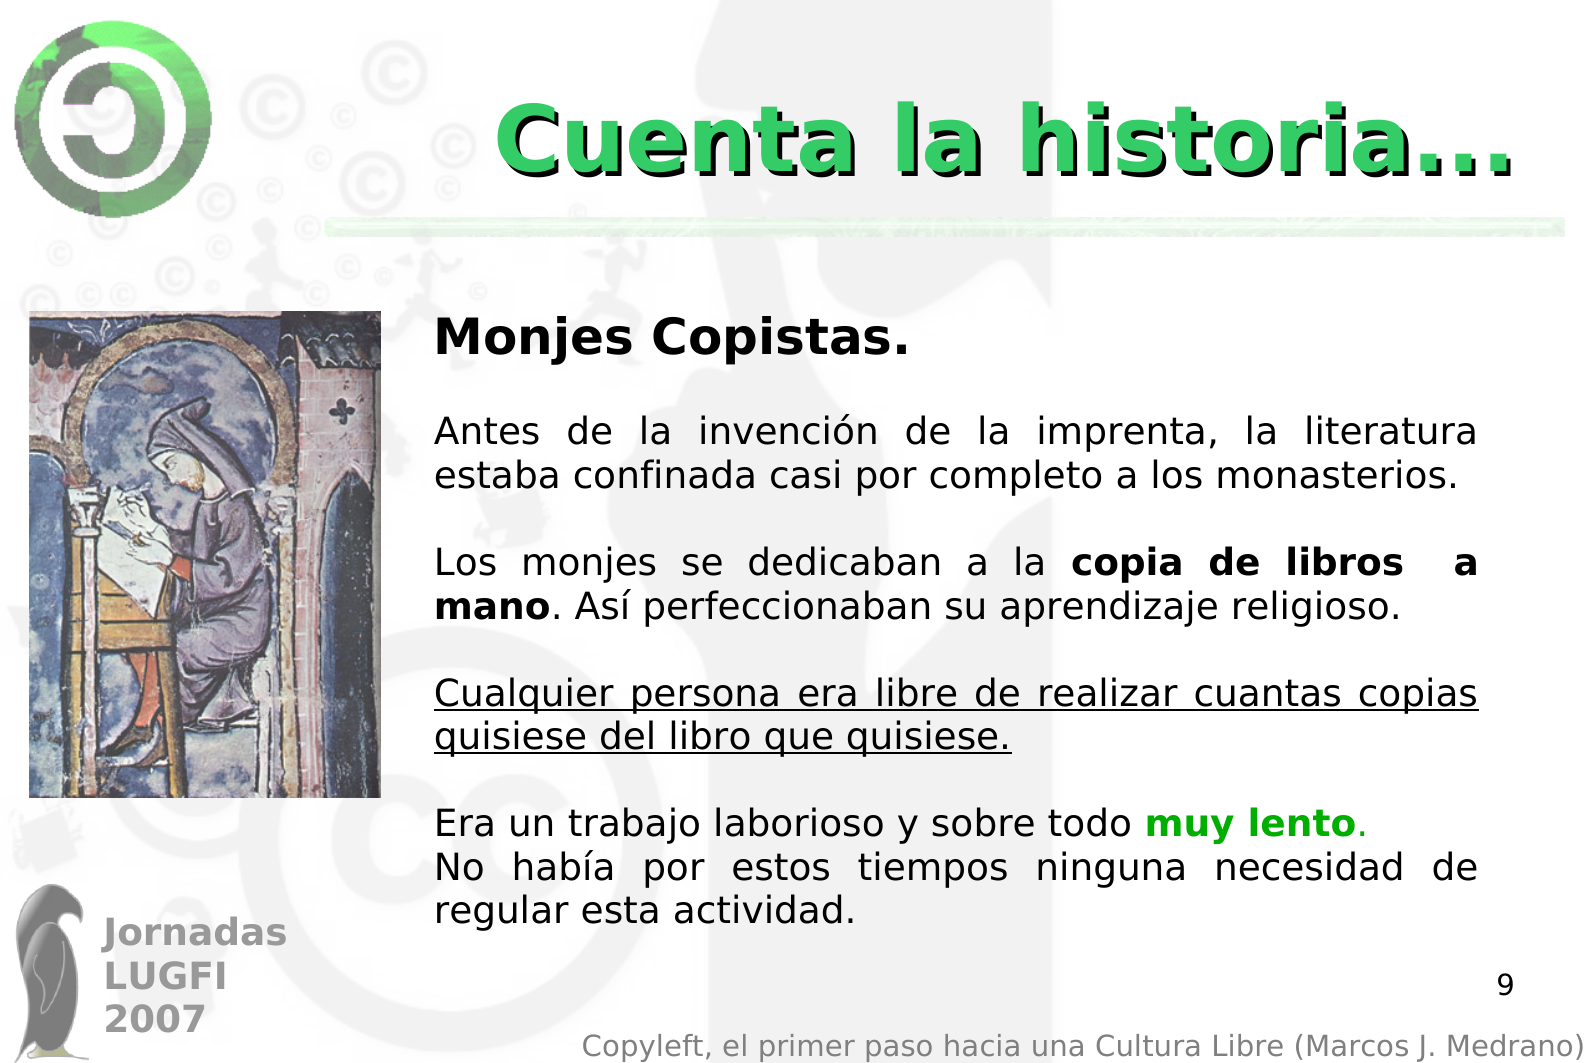

Cuenta la historia...
Monjes Copistas.
Antes de la invención de la imprenta, la literatura estaba confinada casi por completo a los monasterios.
Los monjes se dedicaban a la copia de libros a mano. Así perfeccionaban su aprendizaje religioso.
Cualquier persona era libre de realizar cuantas copias quisiese del libro que quisiese.
Era un trabajo laborioso y sobre todo muy lento.
No había por estos tiempos ninguna necesidad de regular esta actividad.
9